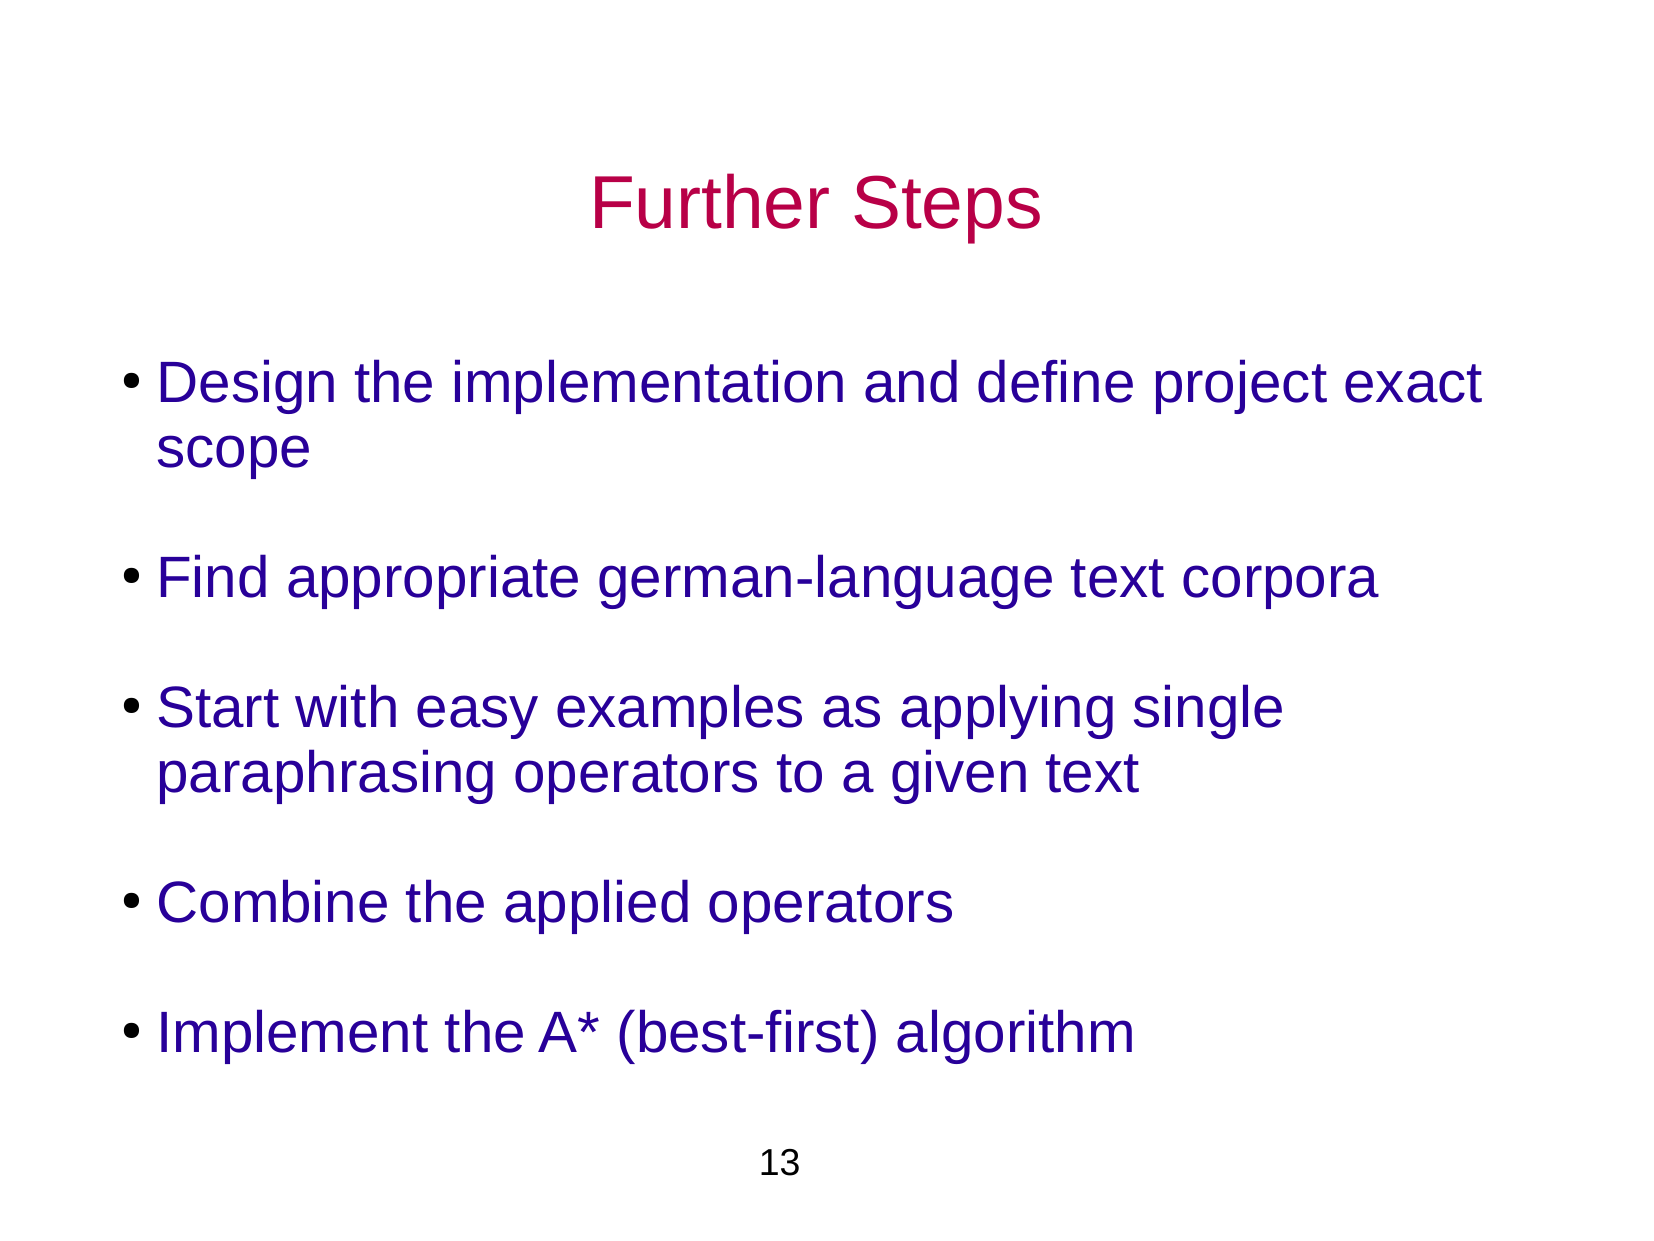

Further Steps
Design the implementation and define project exact
scope
Find appropriate german-language text corpora
Start with easy examples as applying single
paraphrasing operators to a given text
Combine the applied operators
Implement the A* (best-first) algorithm
13